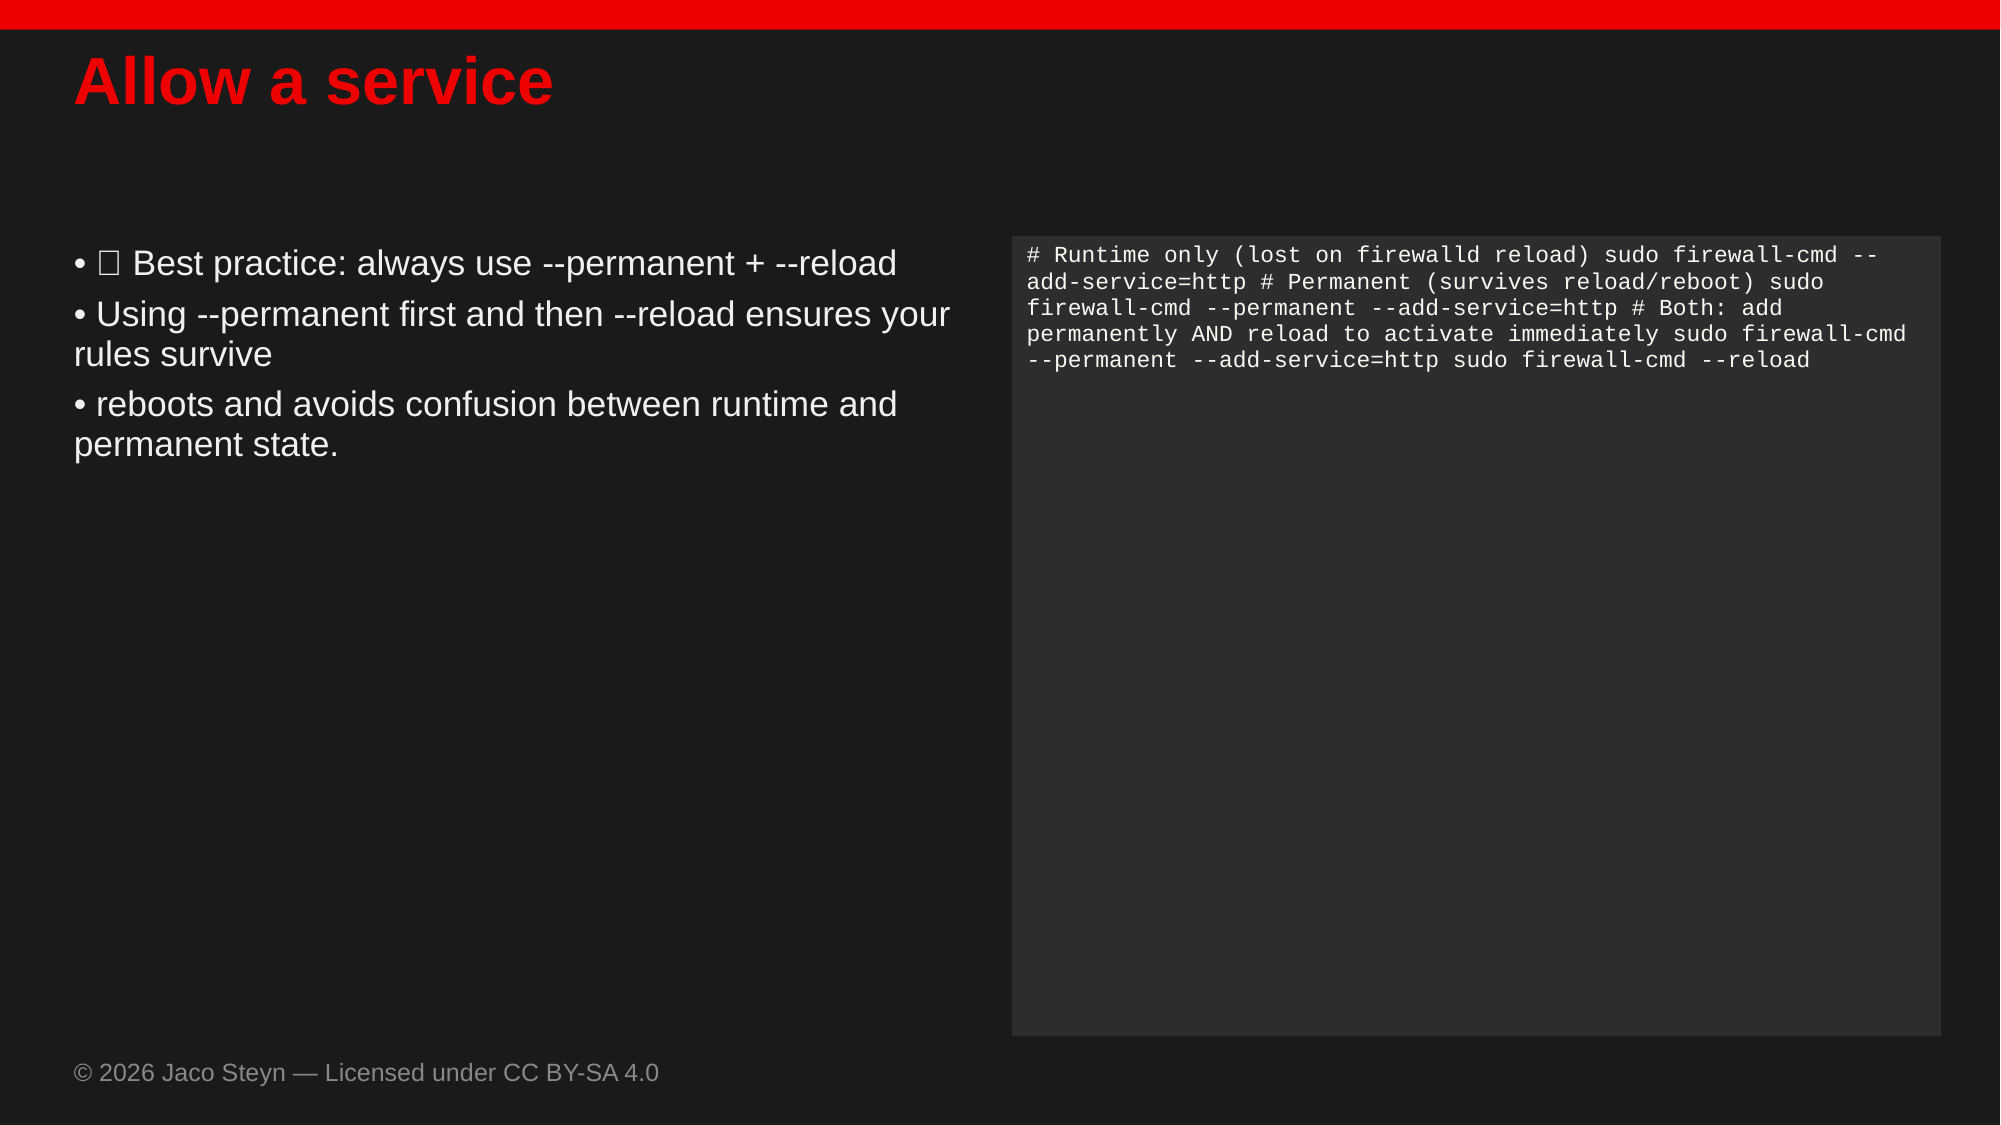

Allow a service
• 💡 Best practice: always use --permanent + --reload
• Using --permanent first and then --reload ensures your rules survive
• reboots and avoids confusion between runtime and permanent state.
# Runtime only (lost on firewalld reload) sudo firewall-cmd --add-service=http # Permanent (survives reload/reboot) sudo firewall-cmd --permanent --add-service=http # Both: add permanently AND reload to activate immediately sudo firewall-cmd --permanent --add-service=http sudo firewall-cmd --reload
© 2026 Jaco Steyn — Licensed under CC BY-SA 4.0